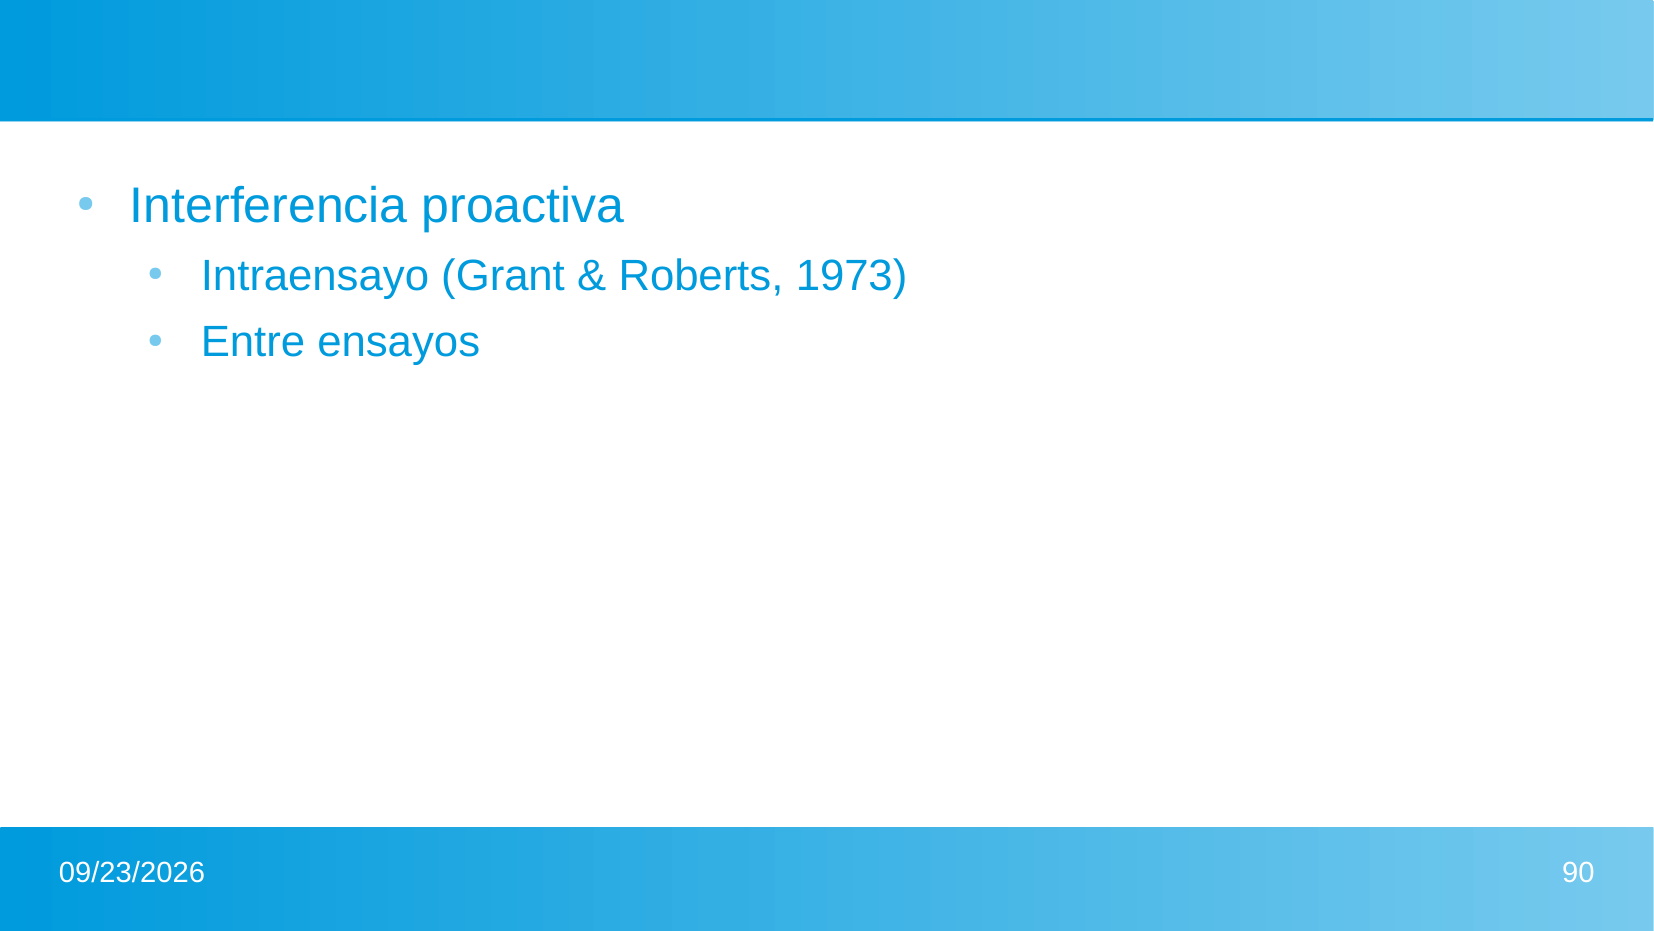

#
Interferencia proactiva
Intraensayo (Grant & Roberts, 1973)
Entre ensayos
90